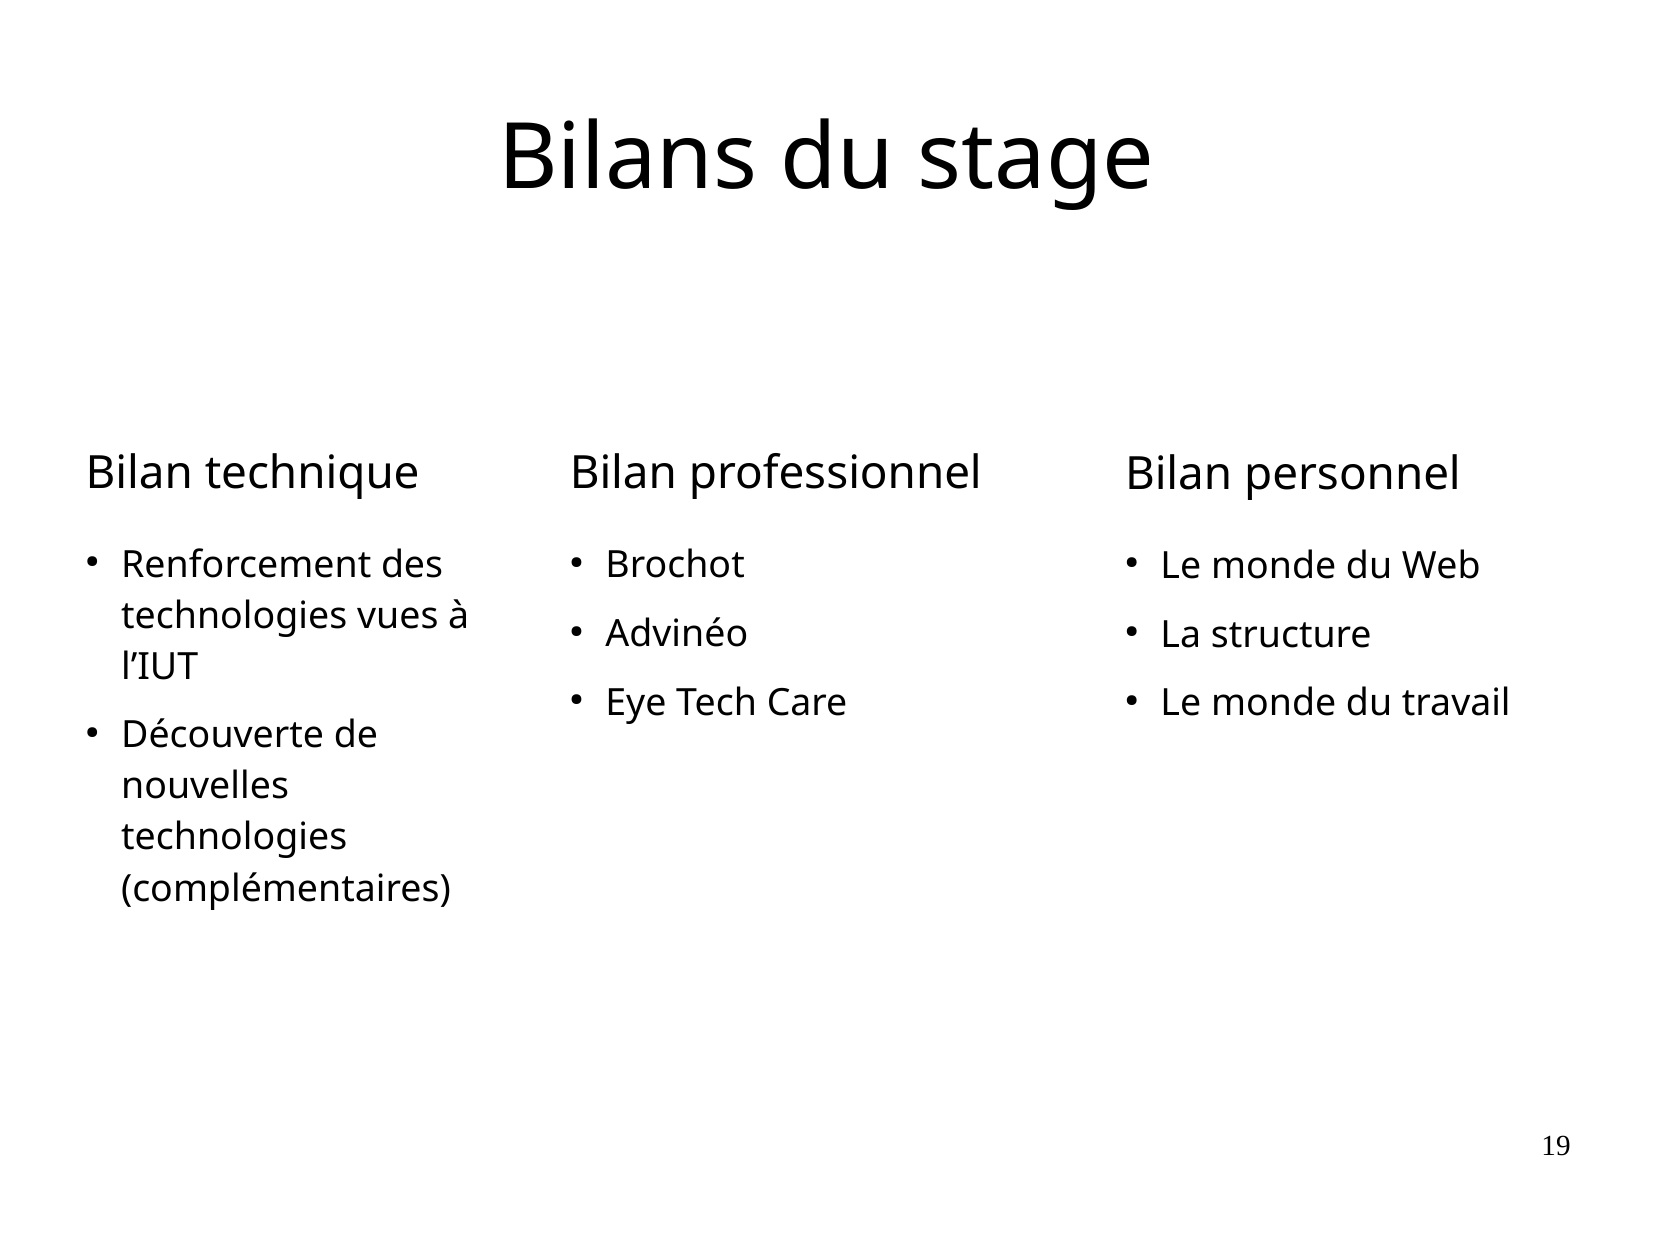

# Bilans du stage
Bilan technique
Renforcement des technologies vues à l’IUT
Découverte de nouvelles technologies (complémentaires)
Bilan professionnel
Brochot
Advinéo
Eye Tech Care
Bilan personnel
Le monde du Web
La structure
Le monde du travail
19